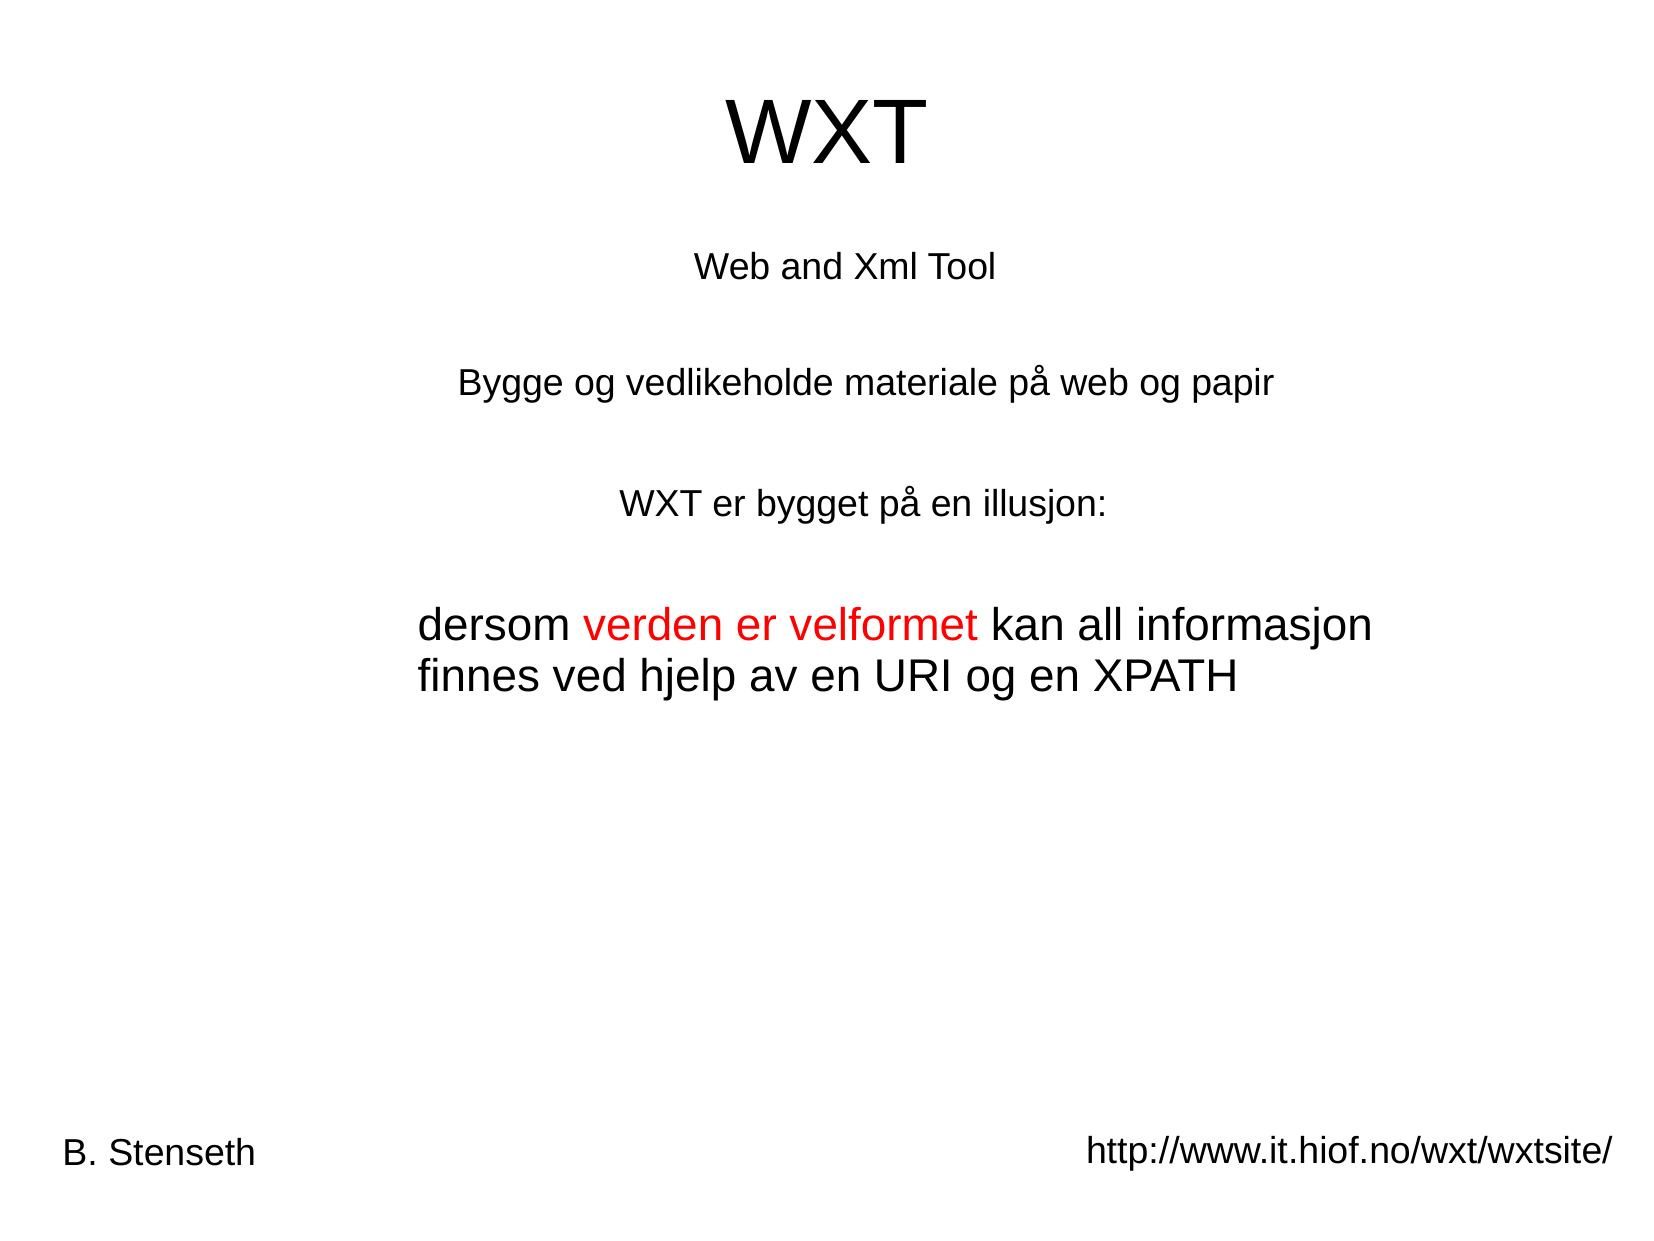

# WXT
Web and Xml Tool
Bygge og vedlikeholde materiale på web og papir
WXT er bygget på en illusjon:
dersom verden er velformet kan all informasjon
finnes ved hjelp av en URI og en XPATH
http://www.it.hiof.no/wxt/wxtsite/
B. Stenseth